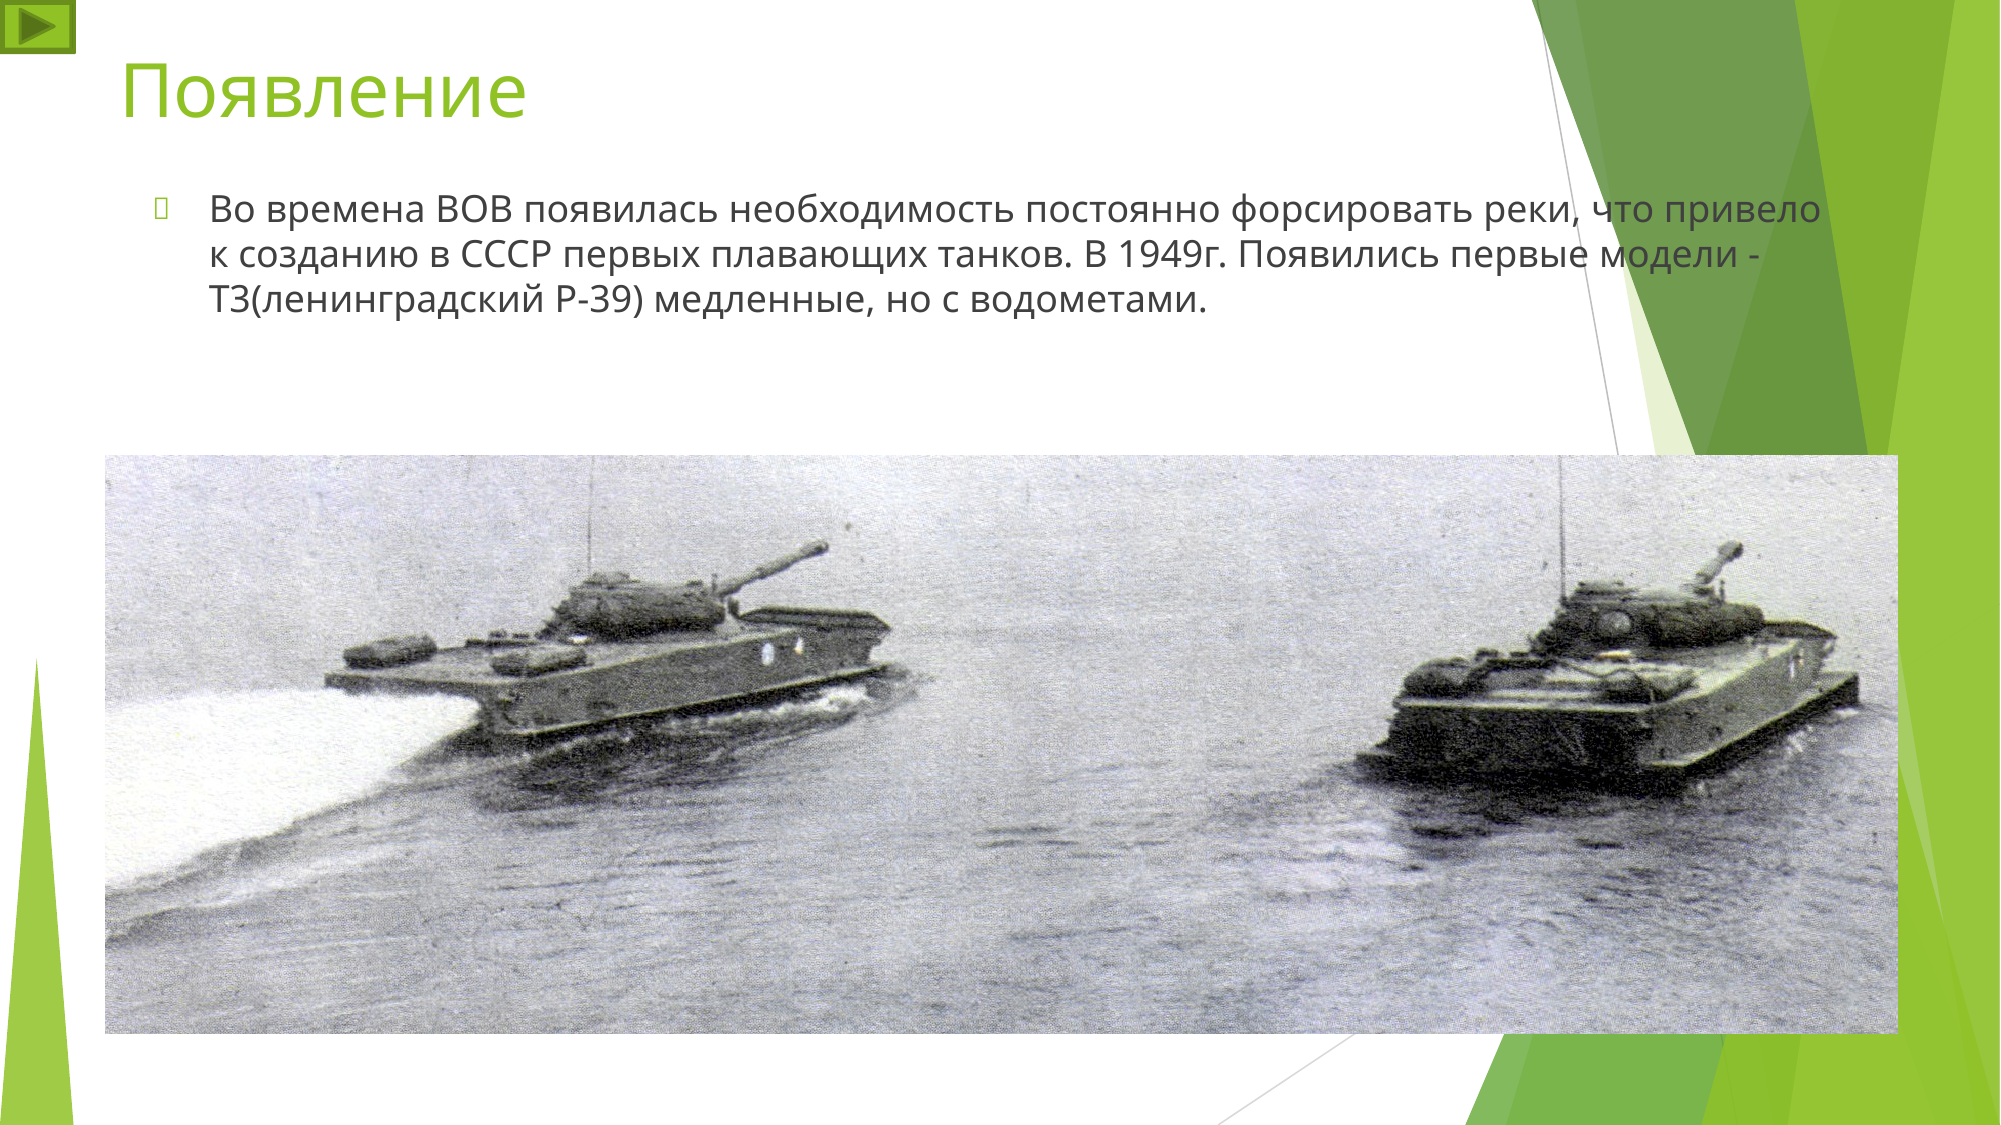

# Появление
Во времена ВОВ появилась необходимость постоянно форсировать реки, что привело к созданию в СССР первых плавающих танков. В 1949г. Появились первые модели - Т3(ленинградский Р-39) медленные, но с водометами.